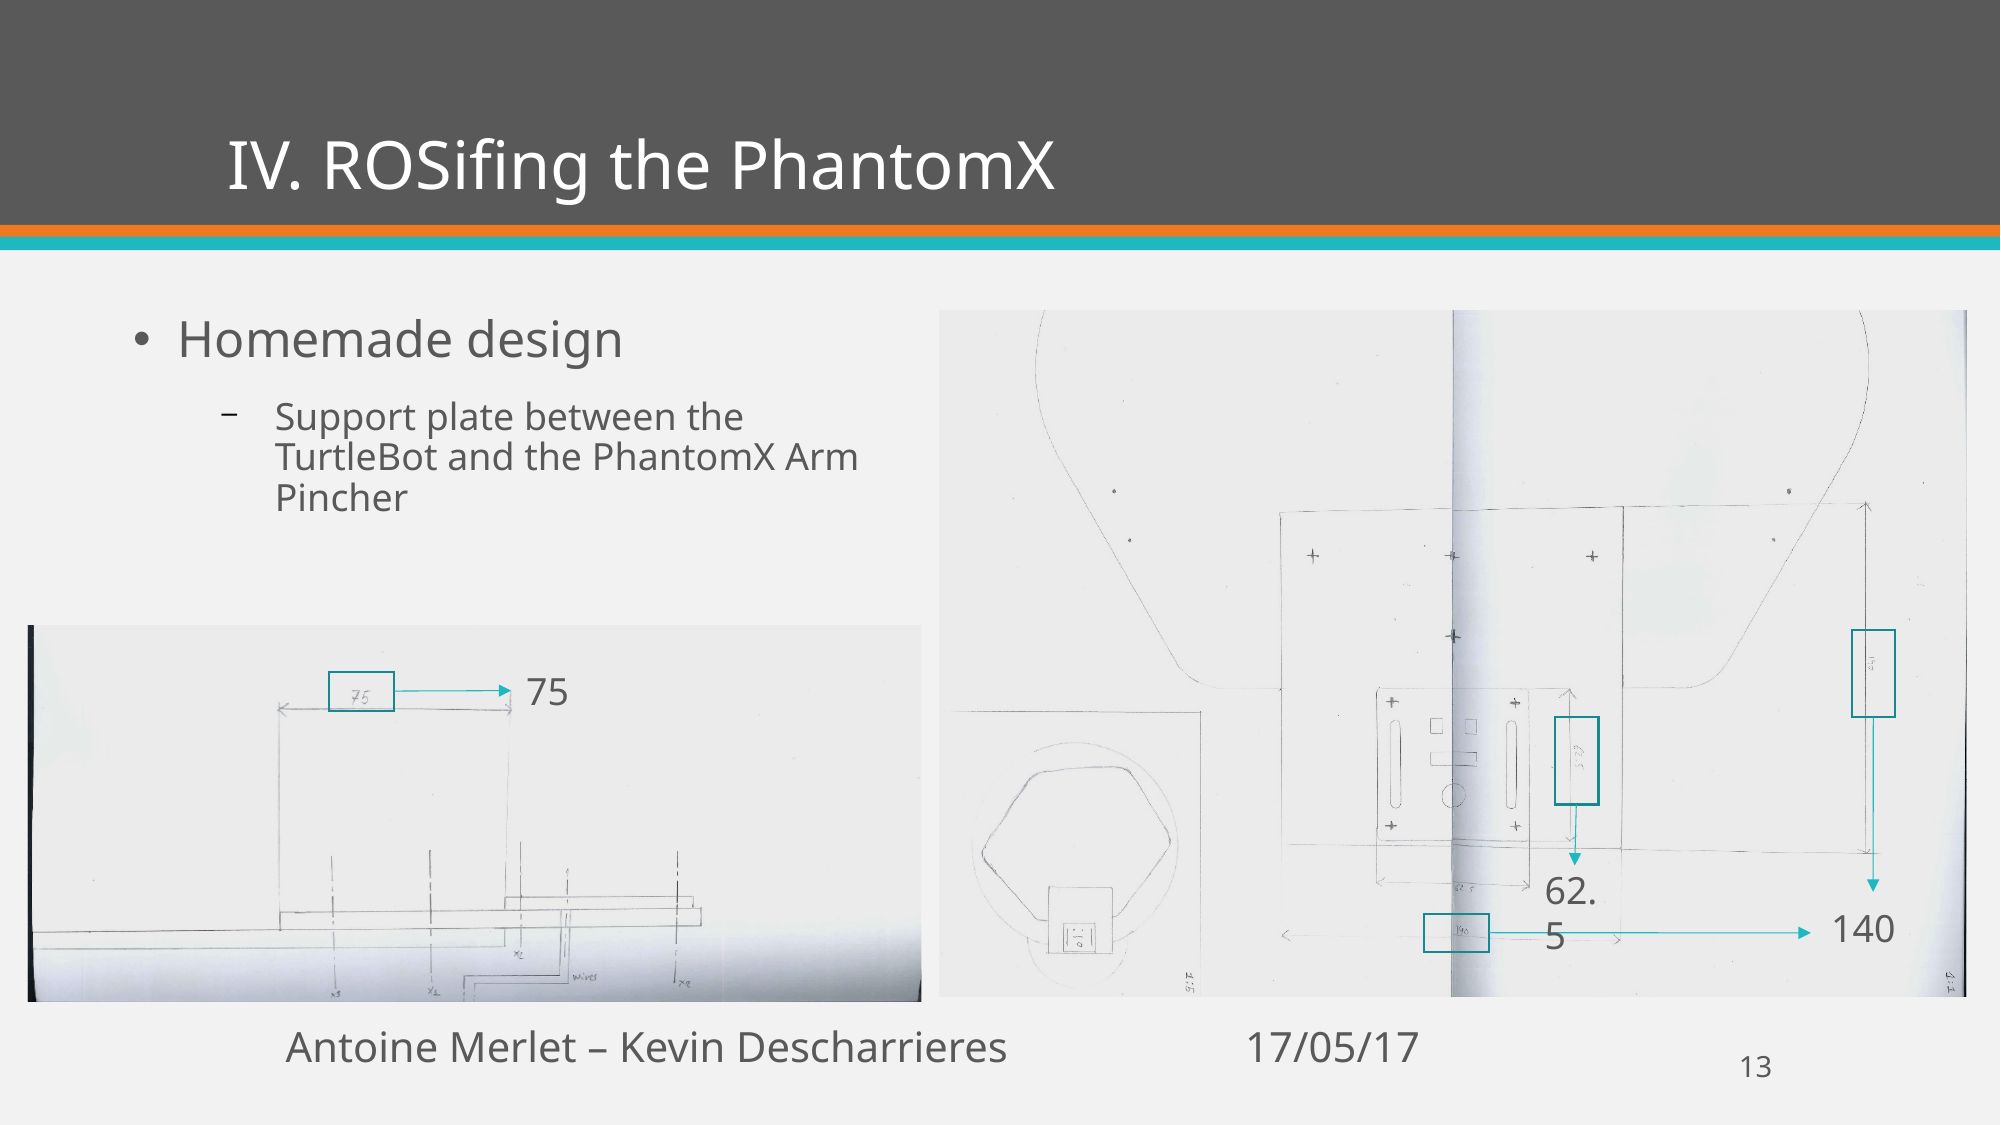

# IV. ROSifing the PhantomX
Homemade design
Support plate between the TurtleBot and the PhantomX Arm Pincher
75
62.5
140
Antoine Merlet – Kevin Descharrieres	 			17/05/17